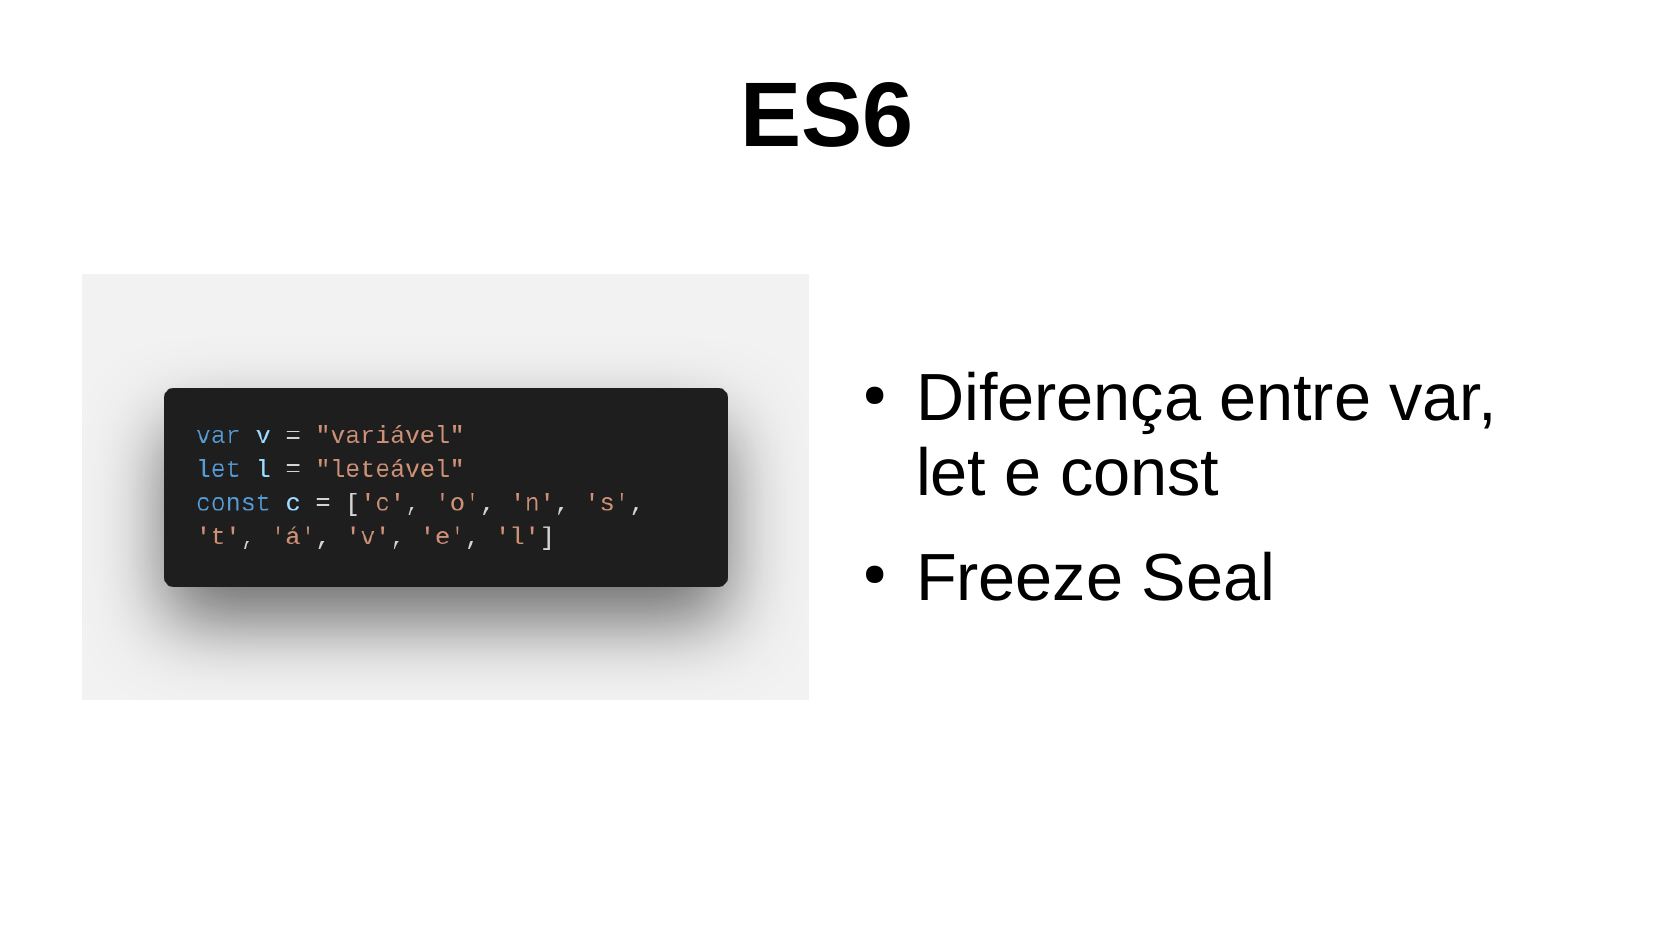

# ES6
Diferença entre var, let e const
Freeze Seal